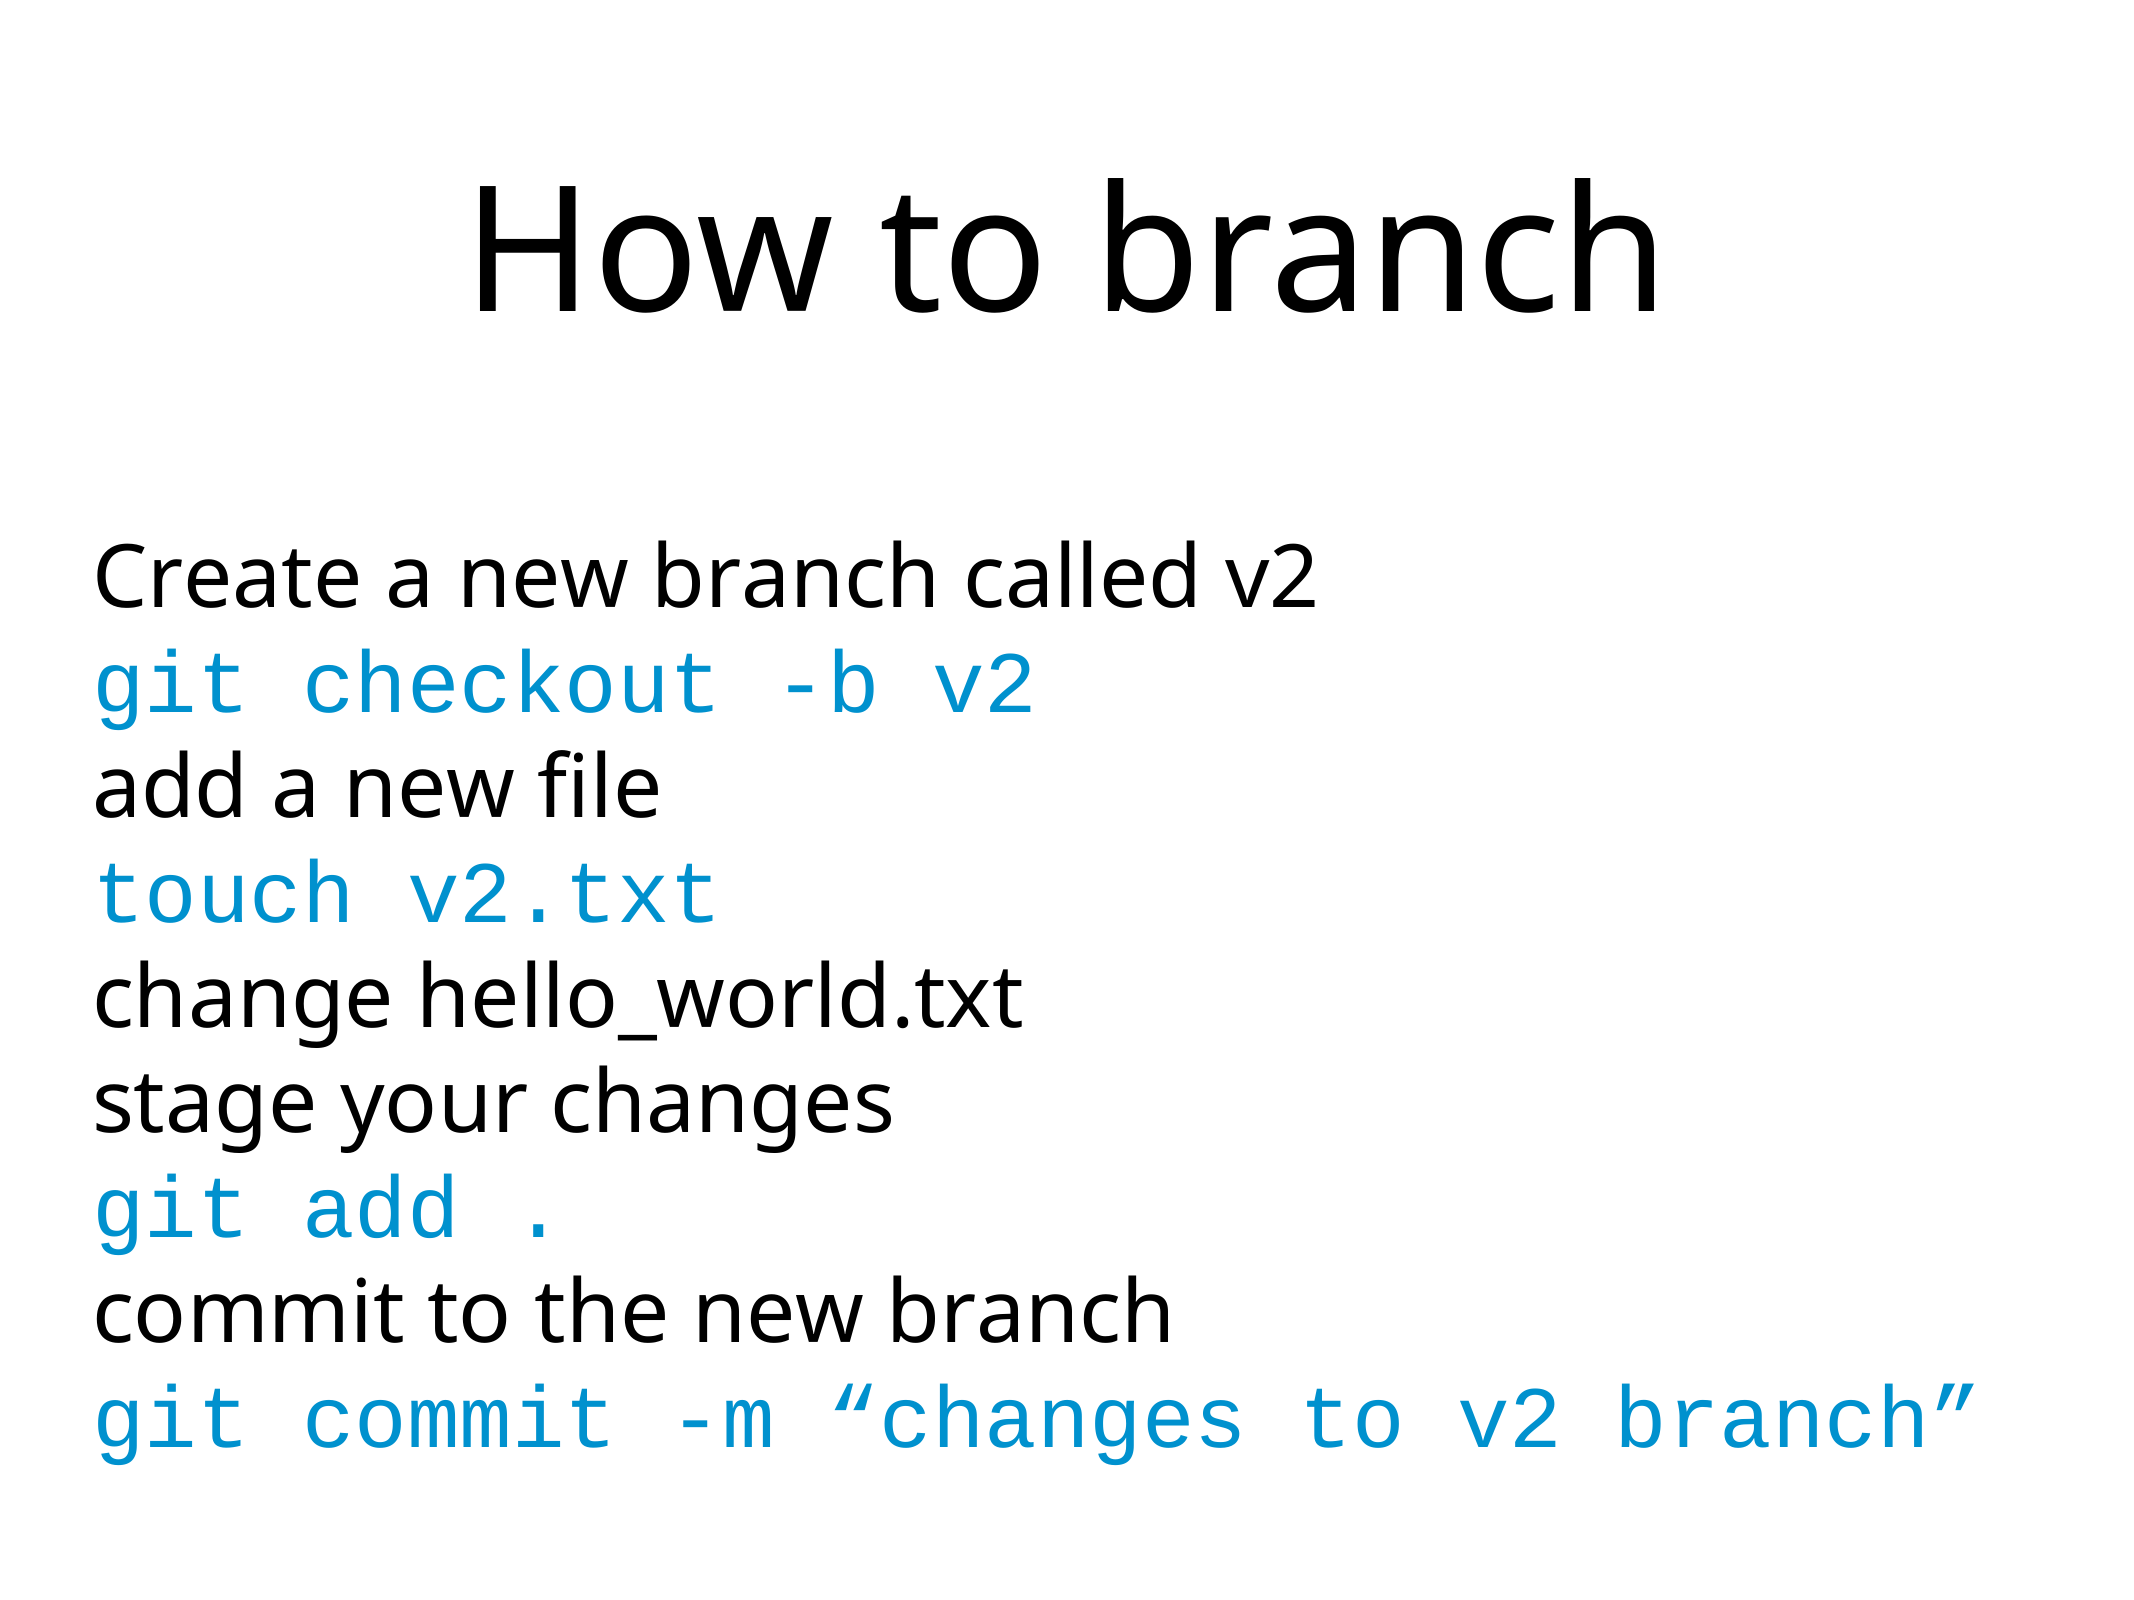

# How to branch
Create a new branch called v2
git checkout -b v2
add a new file
touch v2.txt
change hello_world.txt
stage your changes
git add .
commit to the new branch
git commit -m “changes to v2 branch”